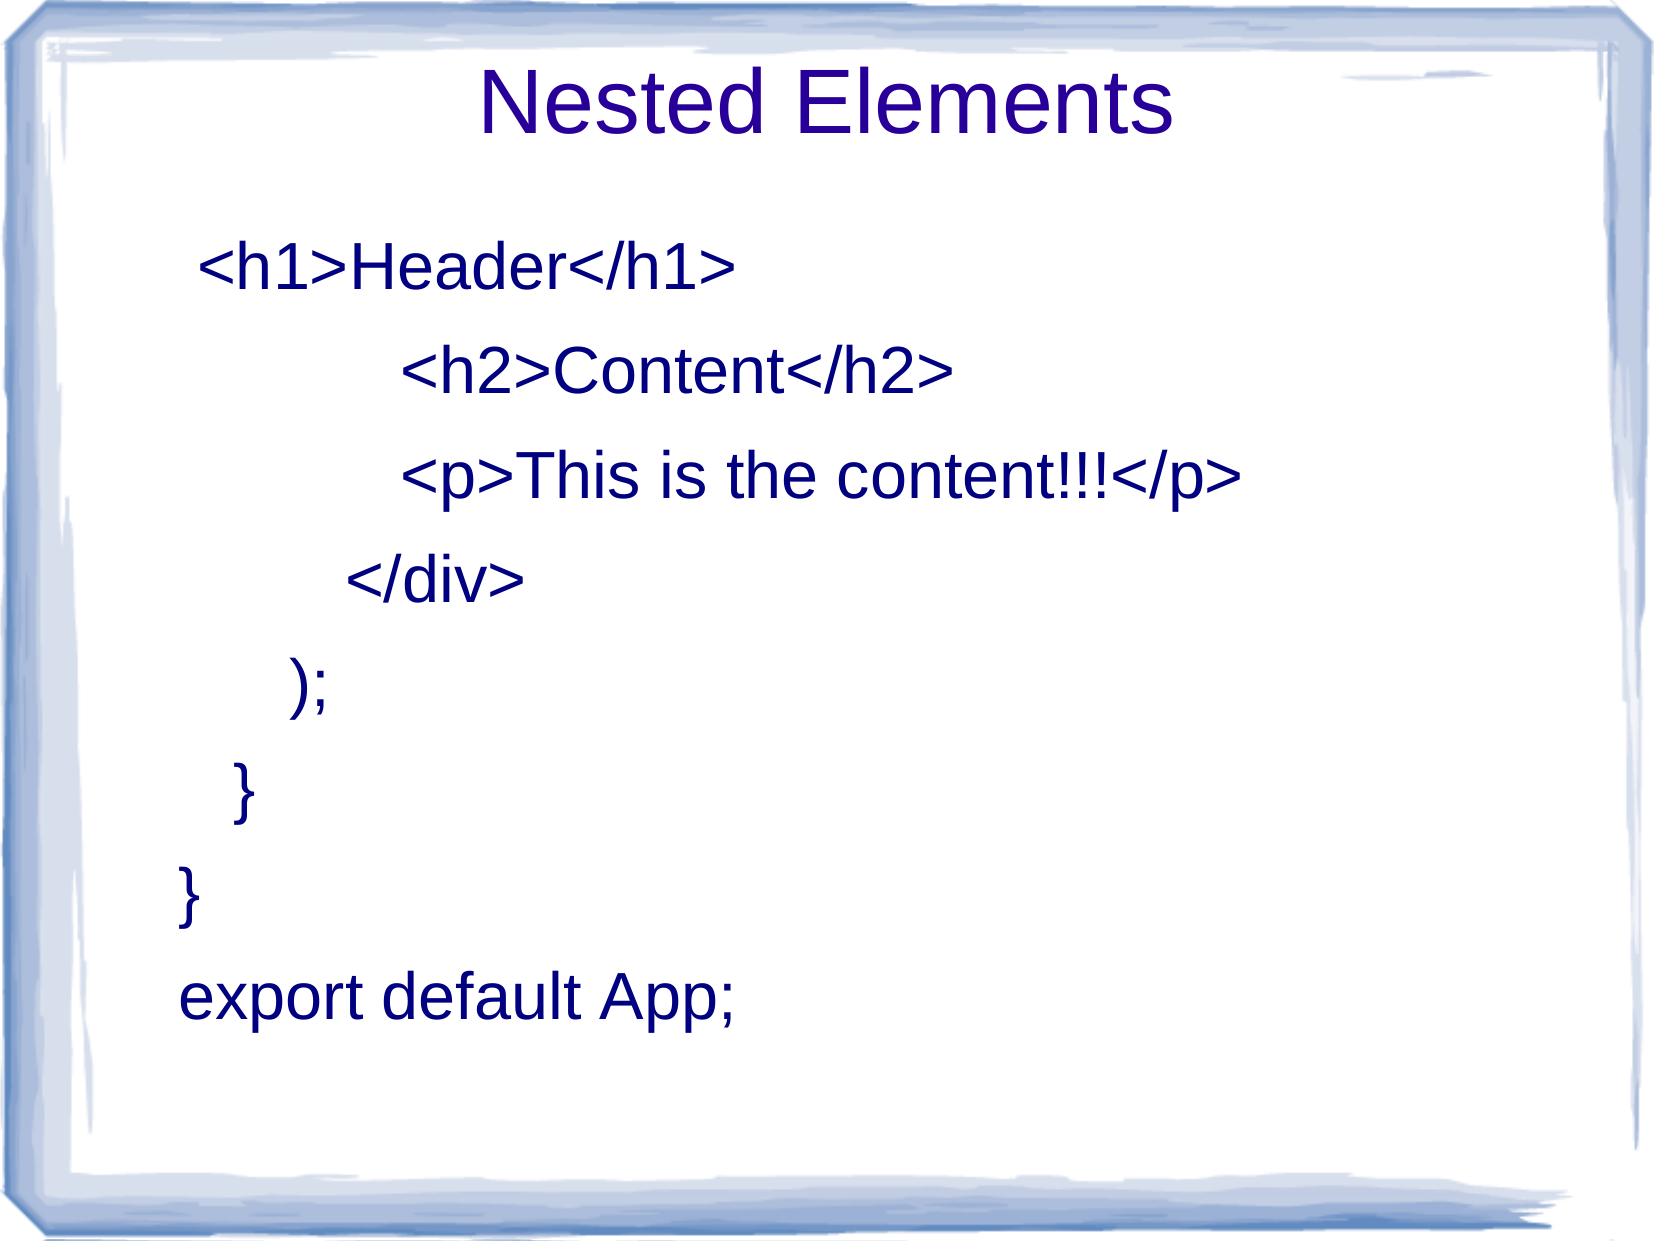

# Nested Elements
 <h1>Header</h1>
 <h2>Content</h2>
 <p>This is the content!!!</p>
 </div>
 );
 }
}
export default App;